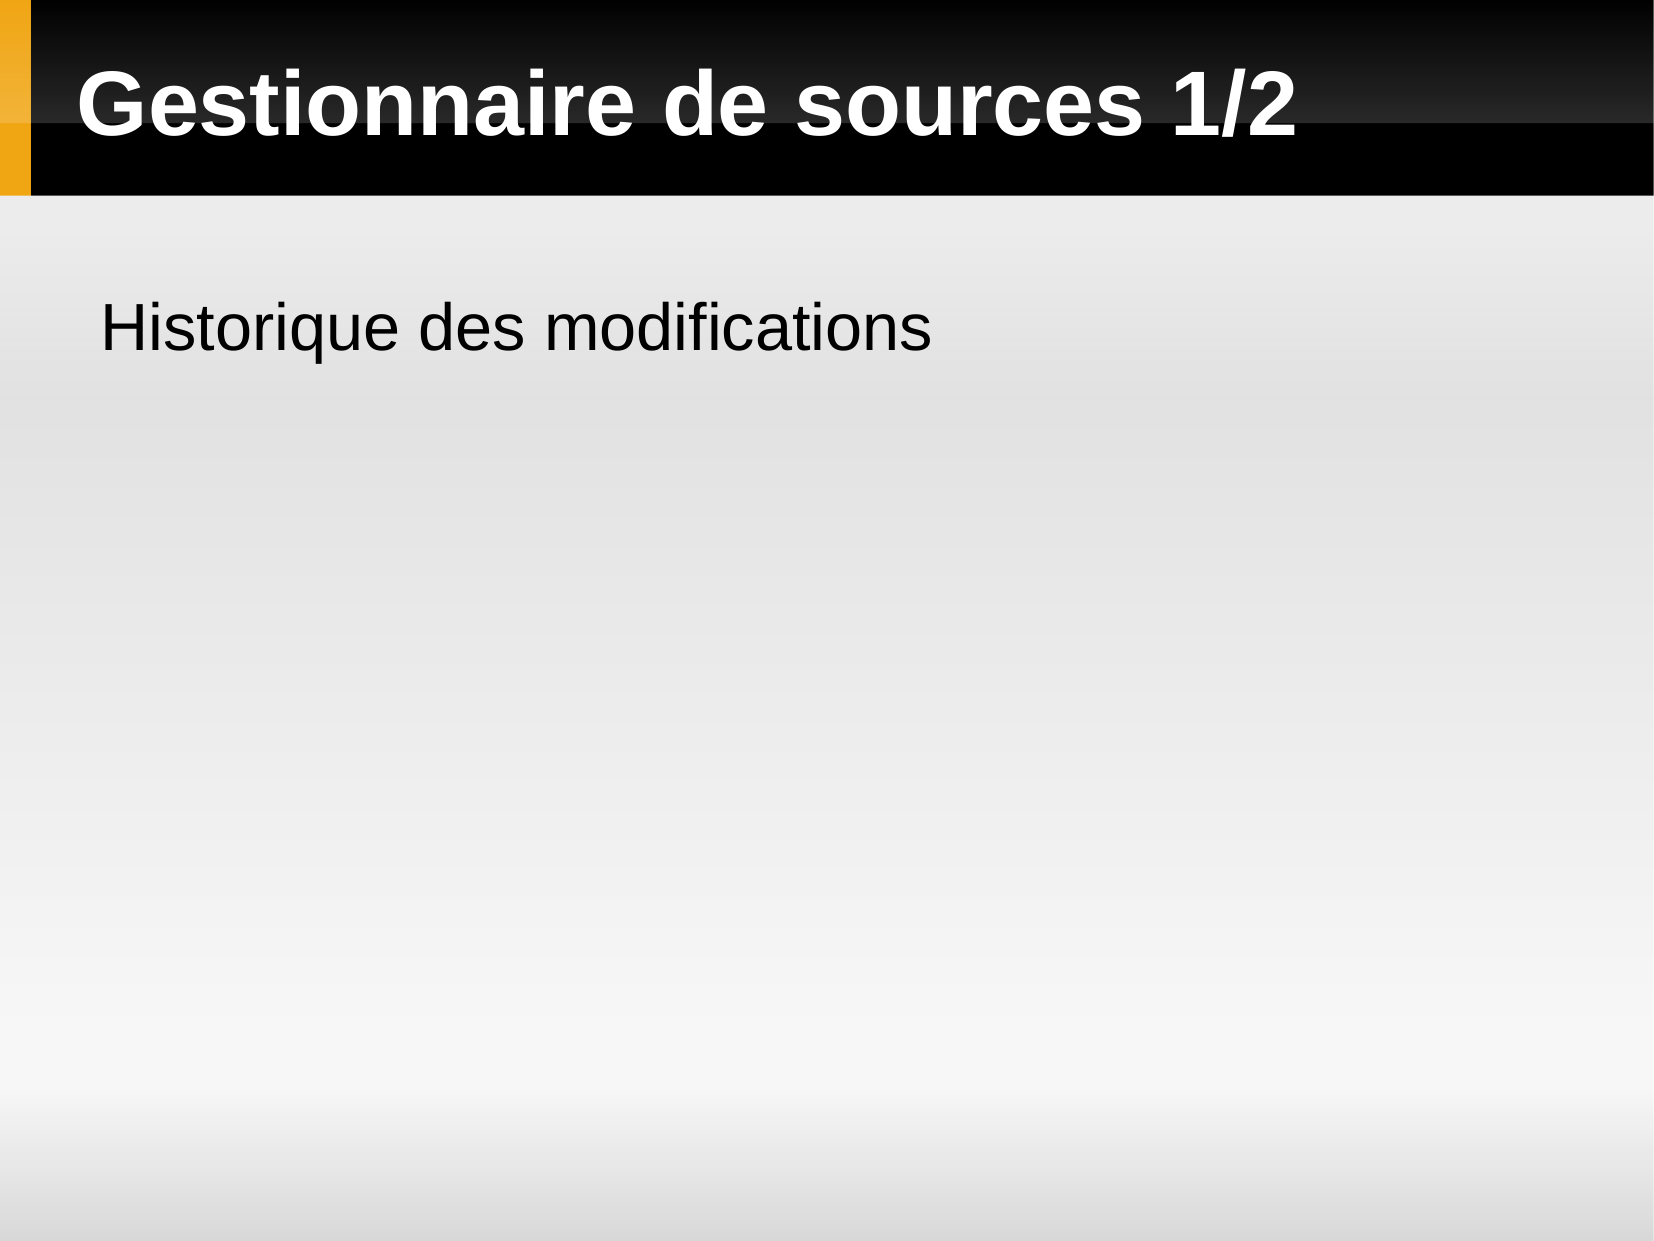

# Gestionnaire de sources 1/2
Historique des modifications